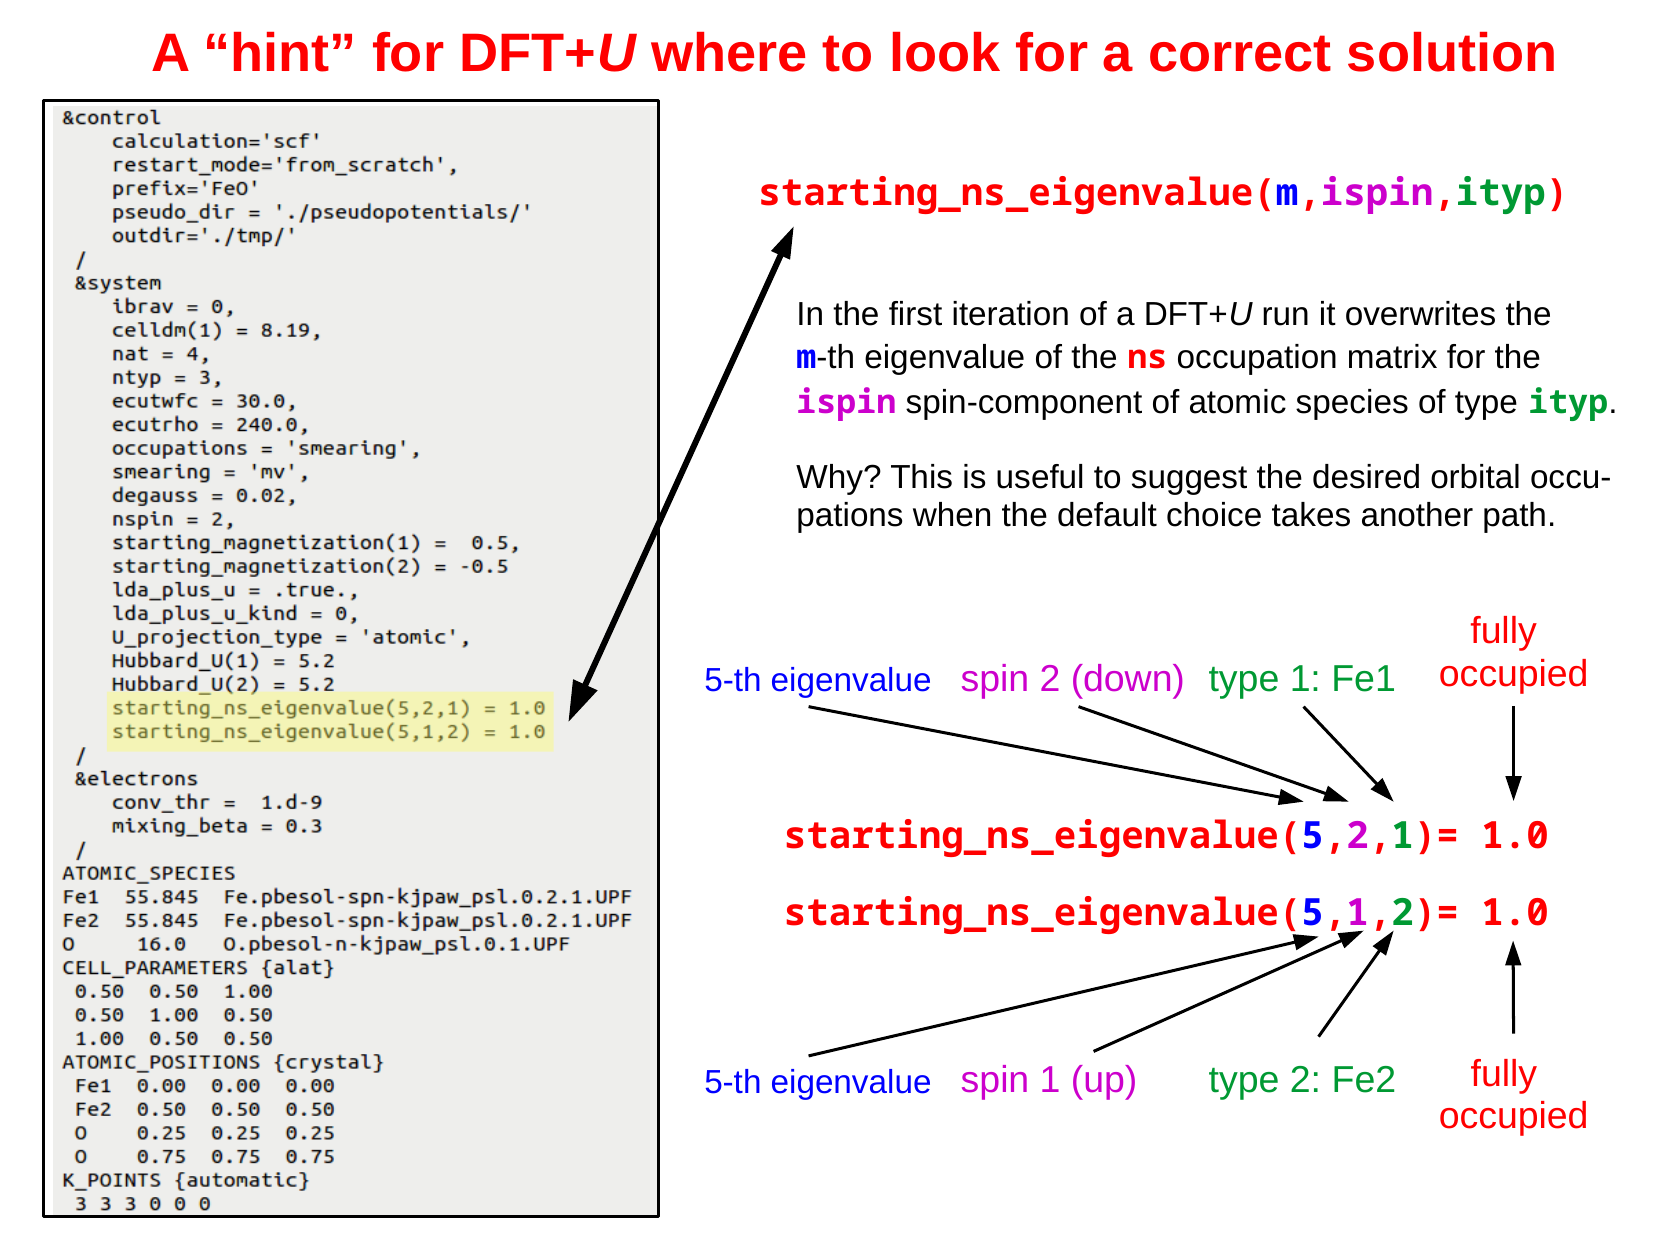

# A “hint” for DFT+U where to look for a correct solution
starting_ns_eigenvalue(m,ispin,ityp)
In the first iteration of a DFT+U run it overwrites the
m-th eigenvalue of the ns occupation matrix for the
ispin spin-component of atomic species of type ityp.
Why? This is useful to suggest the desired orbital occu-
pations when the default choice takes another path.
 fully
occupied
spin 2 (down)
type 1: Fe1
5-th eigenvalue
starting_ns_eigenvalue(5,2,1)= 1.0
starting_ns_eigenvalue(5,1,2)= 1.0
 fully
occupied
spin 1 (up)
type 2: Fe2
5-th eigenvalue